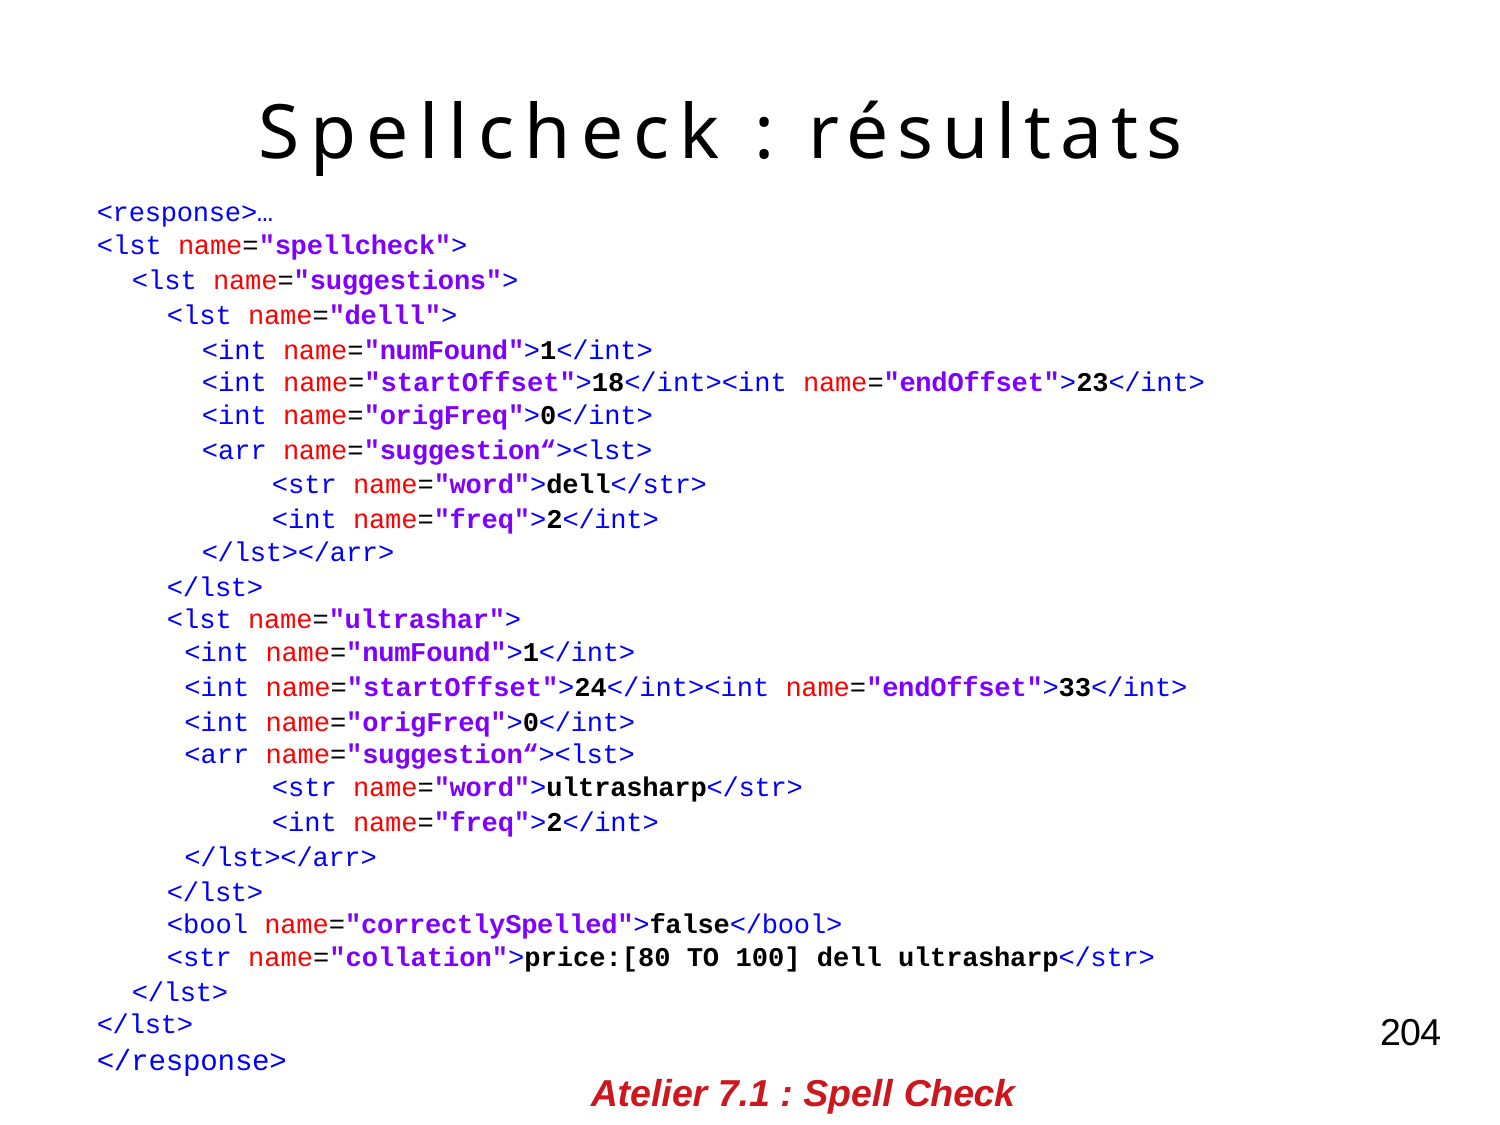

# Spellcheck : résultats
<response>…
<lst name="spellcheck">
<lst name="suggestions">
<lst name="delll">
<int name="numFound">1</int>
<int name="startOffset">18</int><int name="endOffset">23</int>
<int name="origFreq">0</int>
<arr name="suggestion“><lst>
<str name="word">dell</str>
<int name="freq">2</int>
</lst></arr>
</lst>
<lst name="ultrashar">
<int name="numFound">1</int>
<int name="startOffset">24</int><int name="endOffset">33</int>
<int name="origFreq">0</int>
<arr name="suggestion“><lst>
<str name="word">ultrasharp</str>
<int name="freq">2</int>
</lst></arr>
</lst>
<bool name="correctlySpelled">false</bool>
<str name="collation">price:[80 TO 100] dell ultrasharp</str>
</lst>
</lst>
</response>
204
Atelier 7.1 : Spell Check